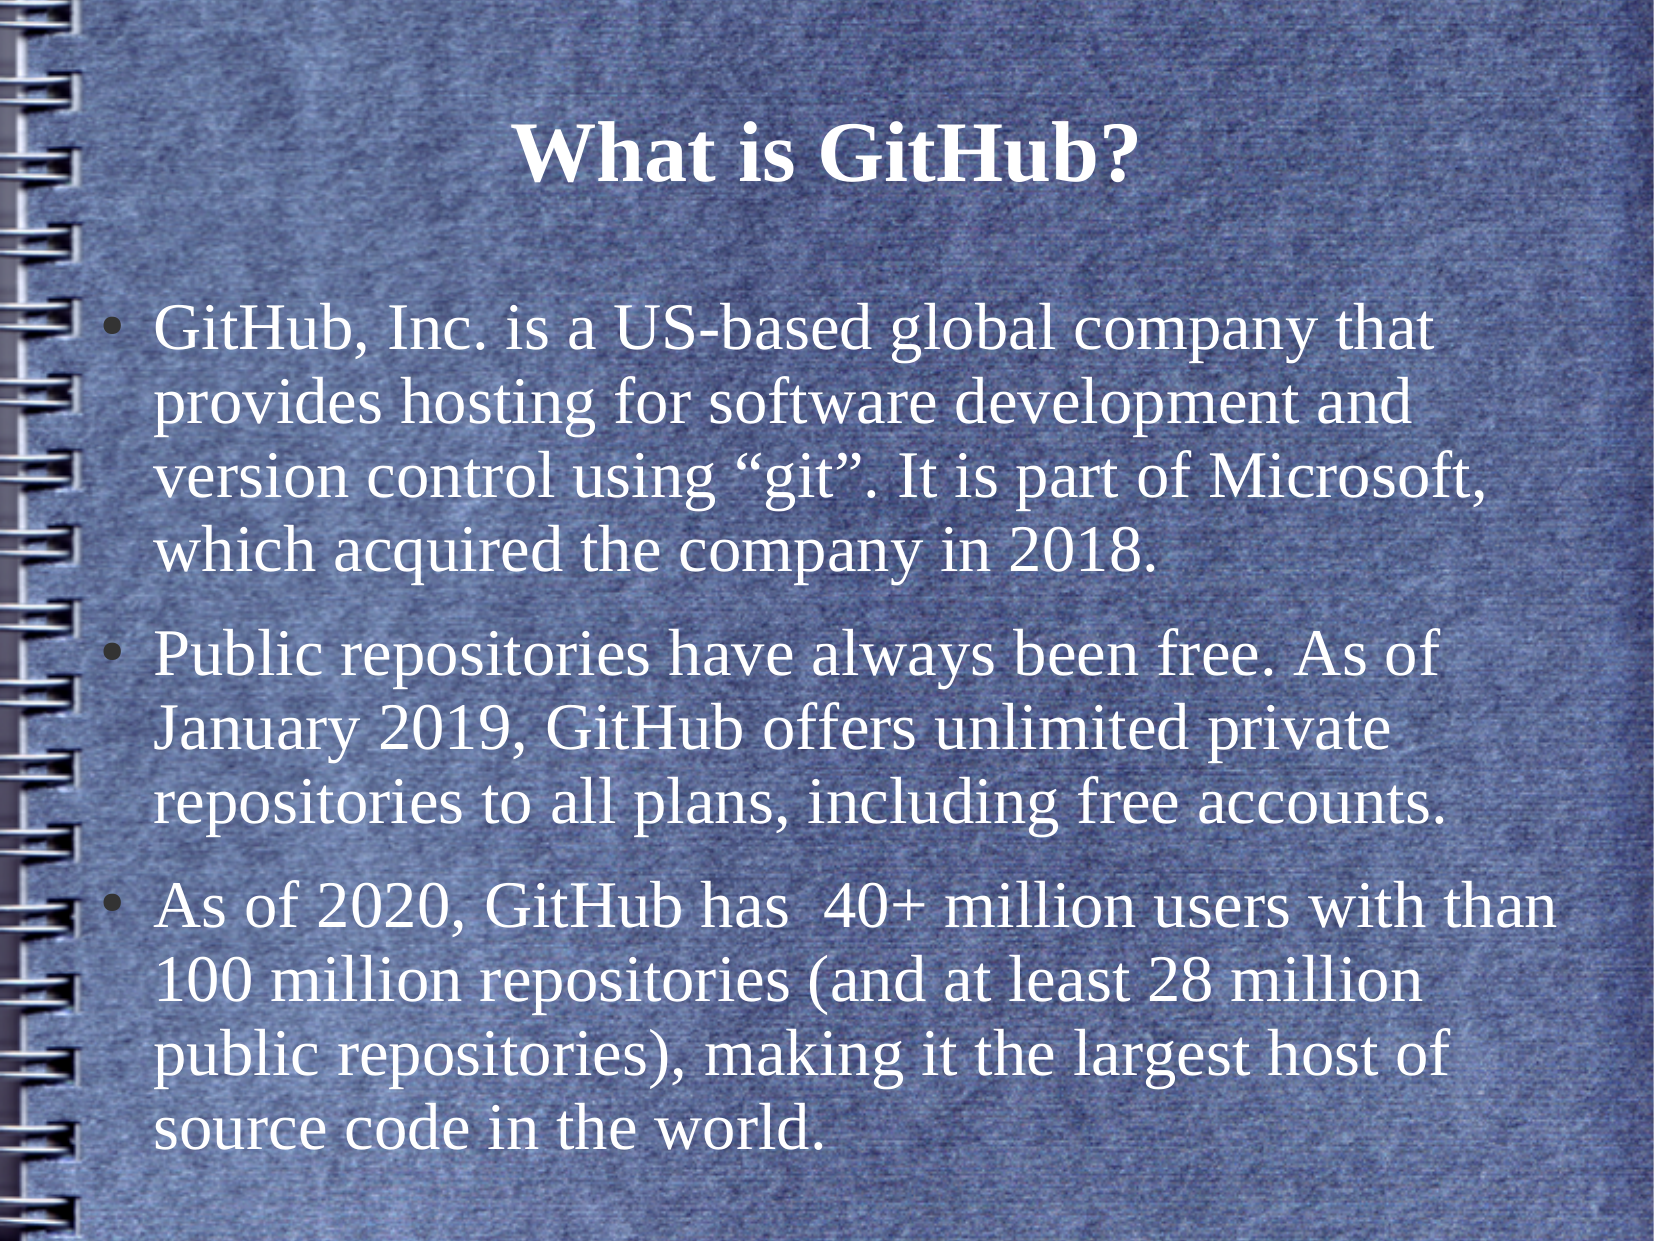

# What is GitHub?
GitHub, Inc. is a US-based global company that provides hosting for software development and version control using “git”. It is part of Microsoft, which acquired the company in 2018.
Public repositories have always been free. As of January 2019, GitHub offers unlimited private repositories to all plans, including free accounts.
As of 2020, GitHub has 40+ million users with than 100 million repositories (and at least 28 million public repositories), making it the largest host of source code in the world.